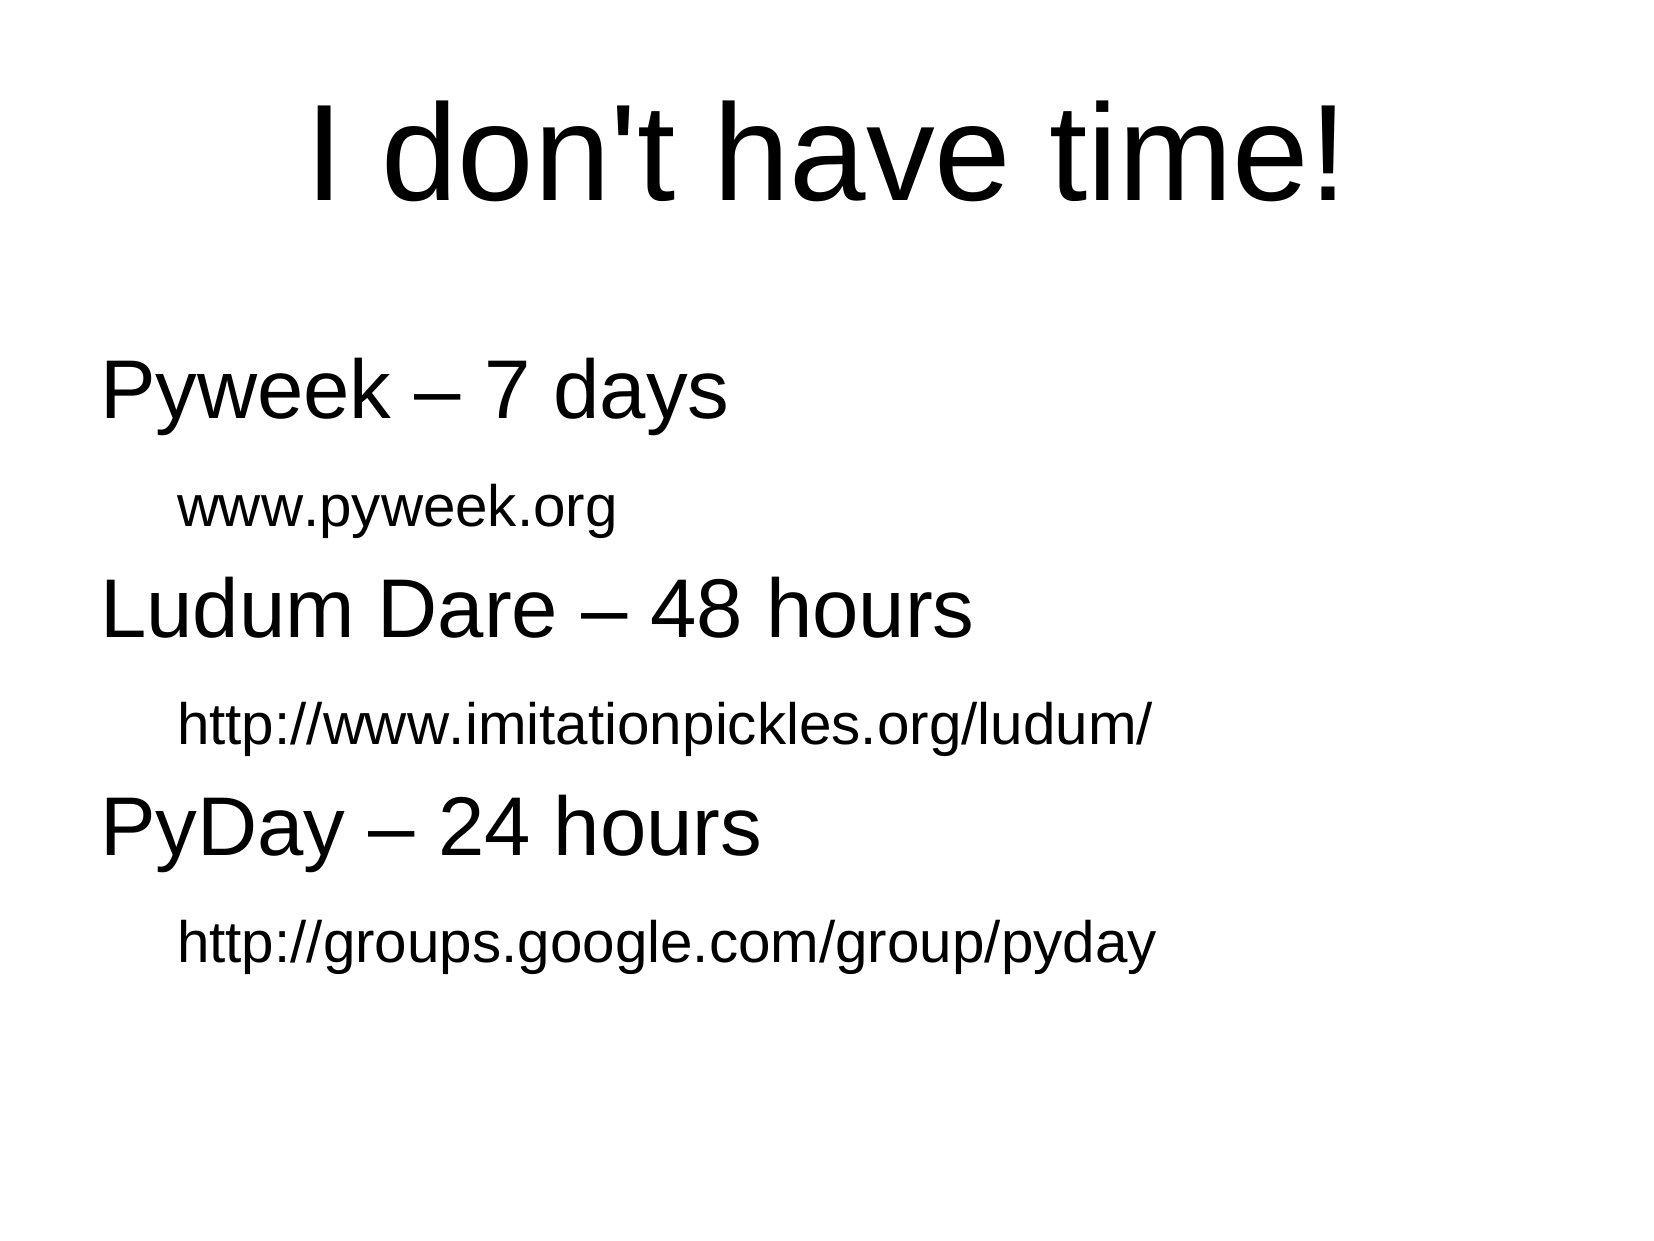

# I don't have time!
Pyweek – 7 days
www.pyweek.org
Ludum Dare – 48 hours
http://www.imitationpickles.org/ludum/
PyDay – 24 hours
http://groups.google.com/group/pyday